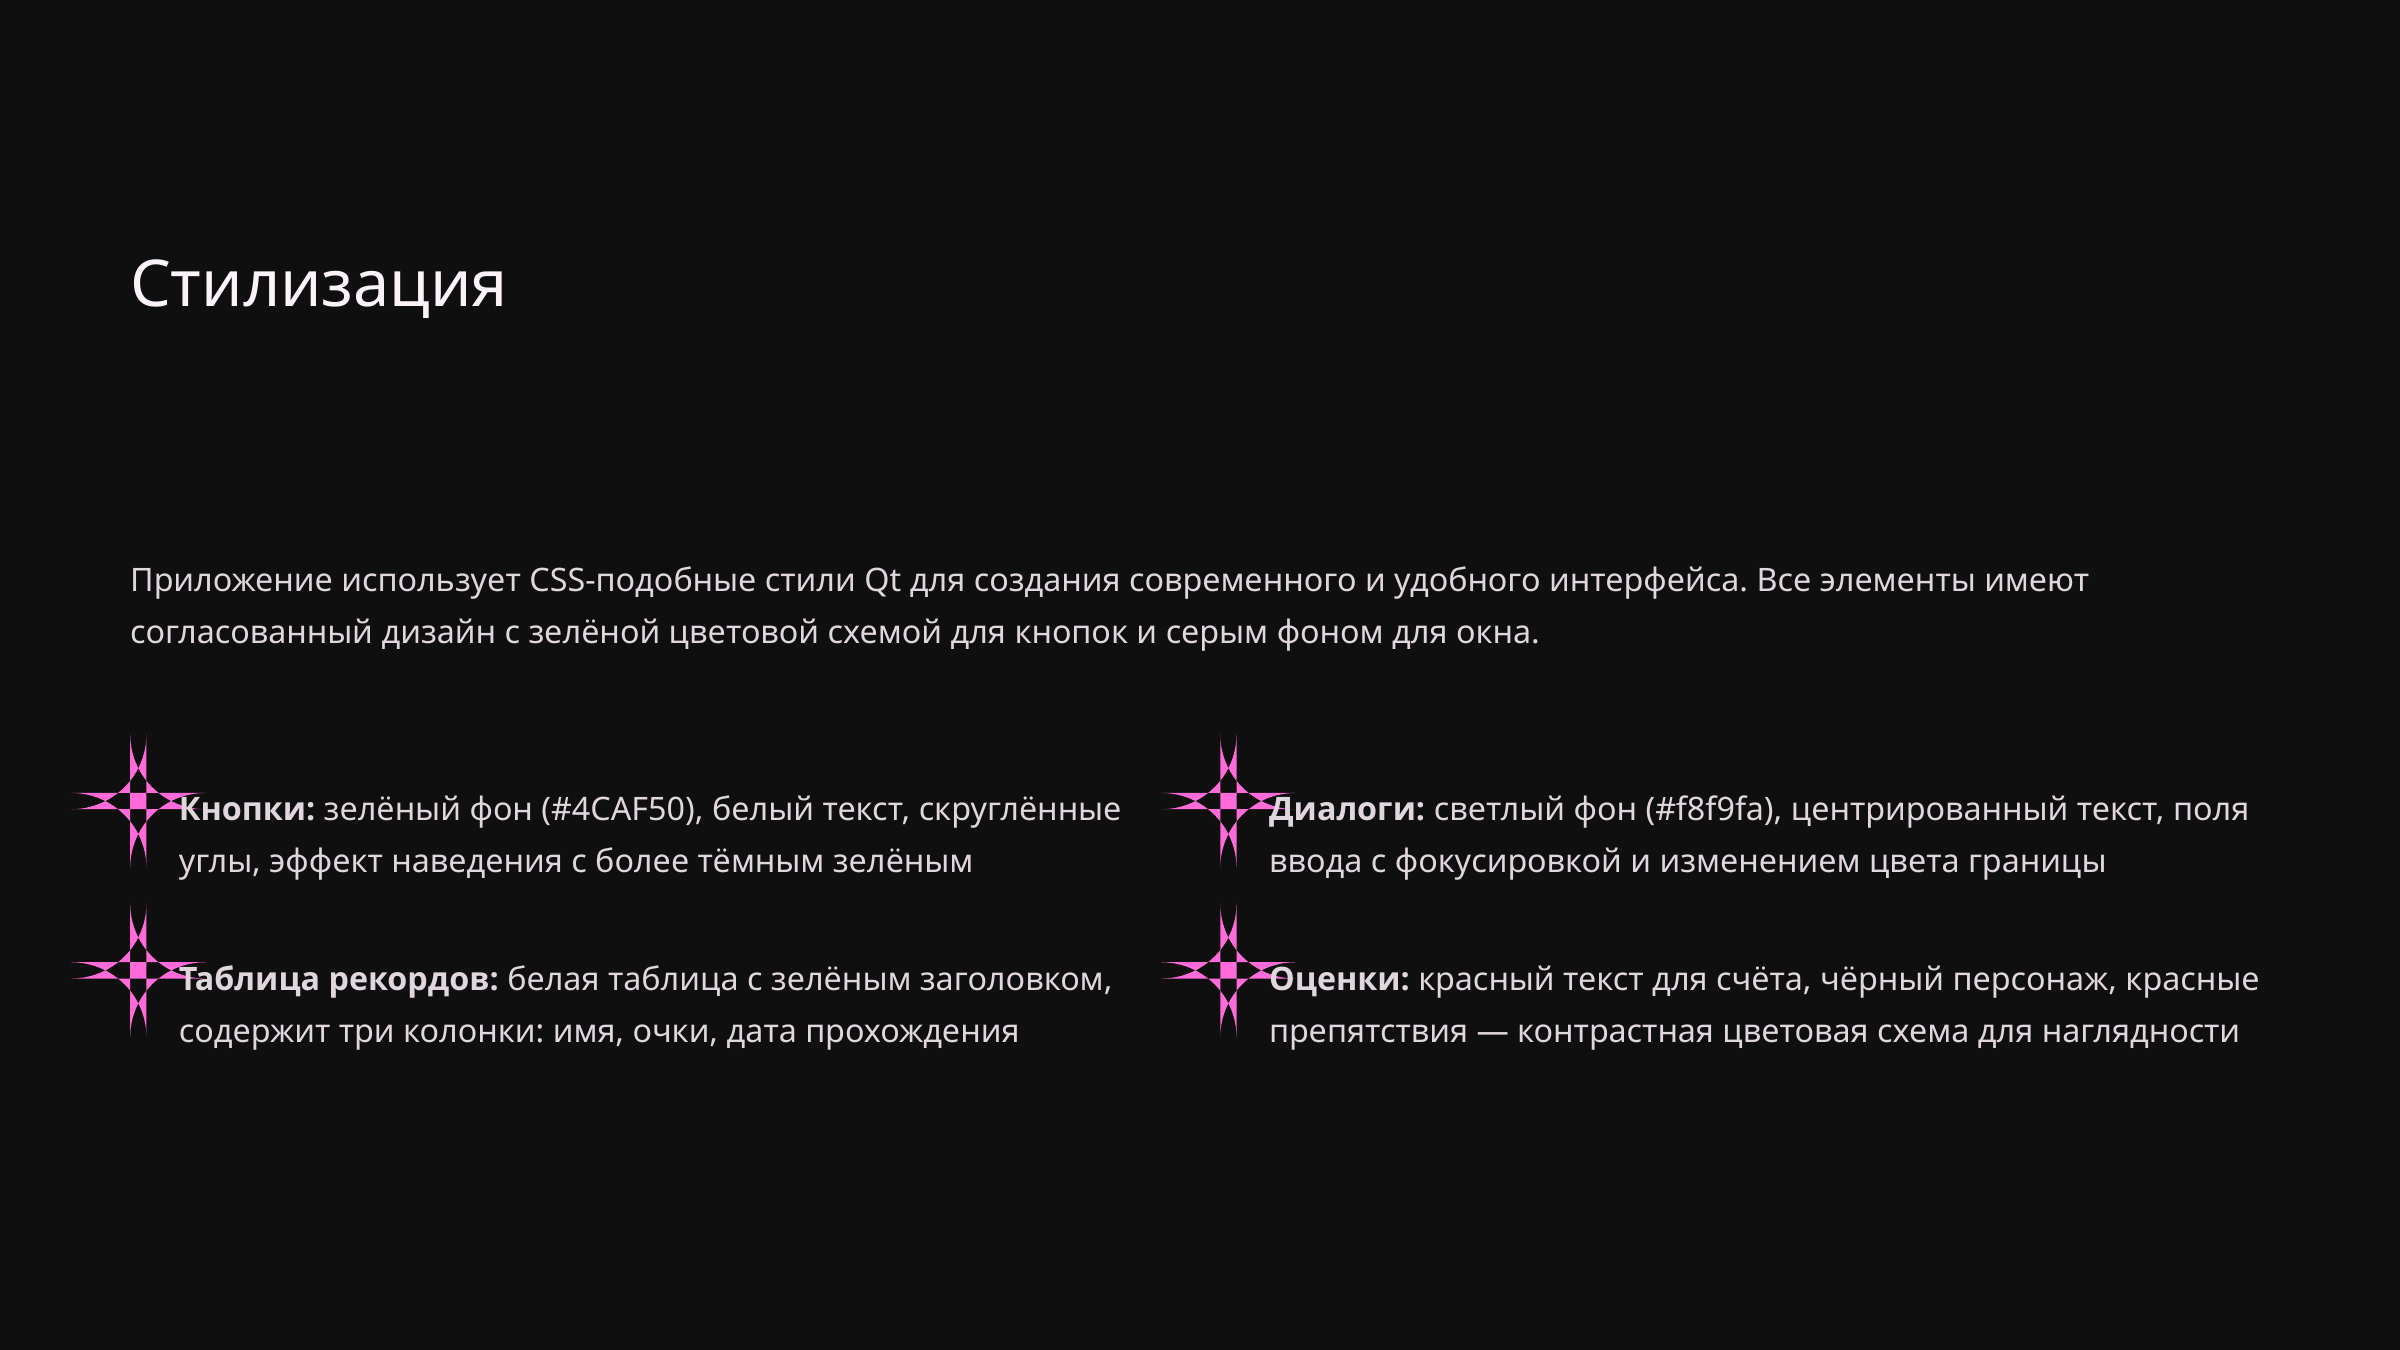

Стилизация
Приложение использует CSS-подобные стили Qt для создания современного и удобного интерфейса. Все элементы имеют согласованный дизайн с зелёной цветовой схемой для кнопок и серым фоном для окна.
Кнопки: зелёный фон (#4CAF50), белый текст, скруглённые углы, эффект наведения с более тёмным зелёным
Диалоги: светлый фон (#f8f9fa), центрированный текст, поля ввода с фокусировкой и изменением цвета границы
Таблица рекордов: белая таблица с зелёным заголовком, содержит три колонки: имя, очки, дата прохождения
Оценки: красный текст для счёта, чёрный персонаж, красные препятствия — контрастная цветовая схема для наглядности